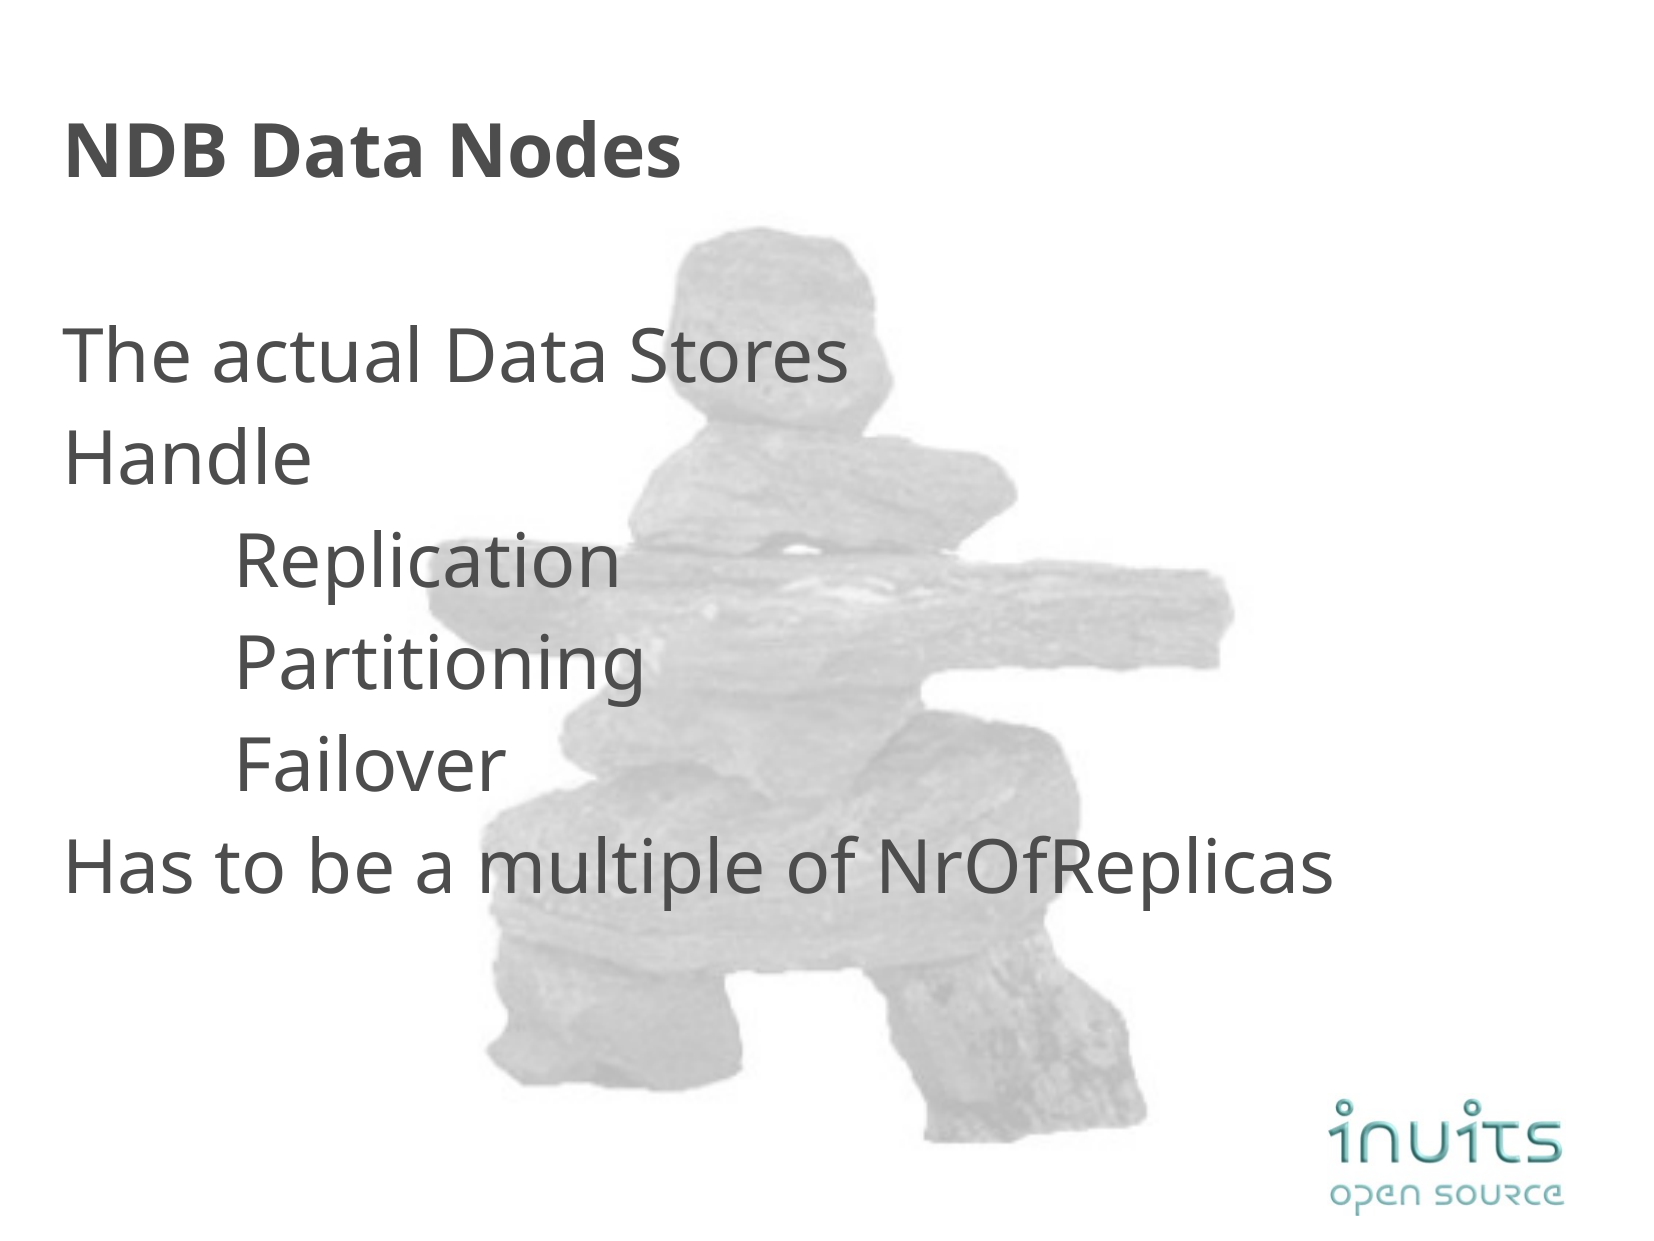

NDB Data Nodes
The actual Data Stores
Handle
Replication
Partitioning
Failover
Has to be a multiple of NrOfReplicas
#